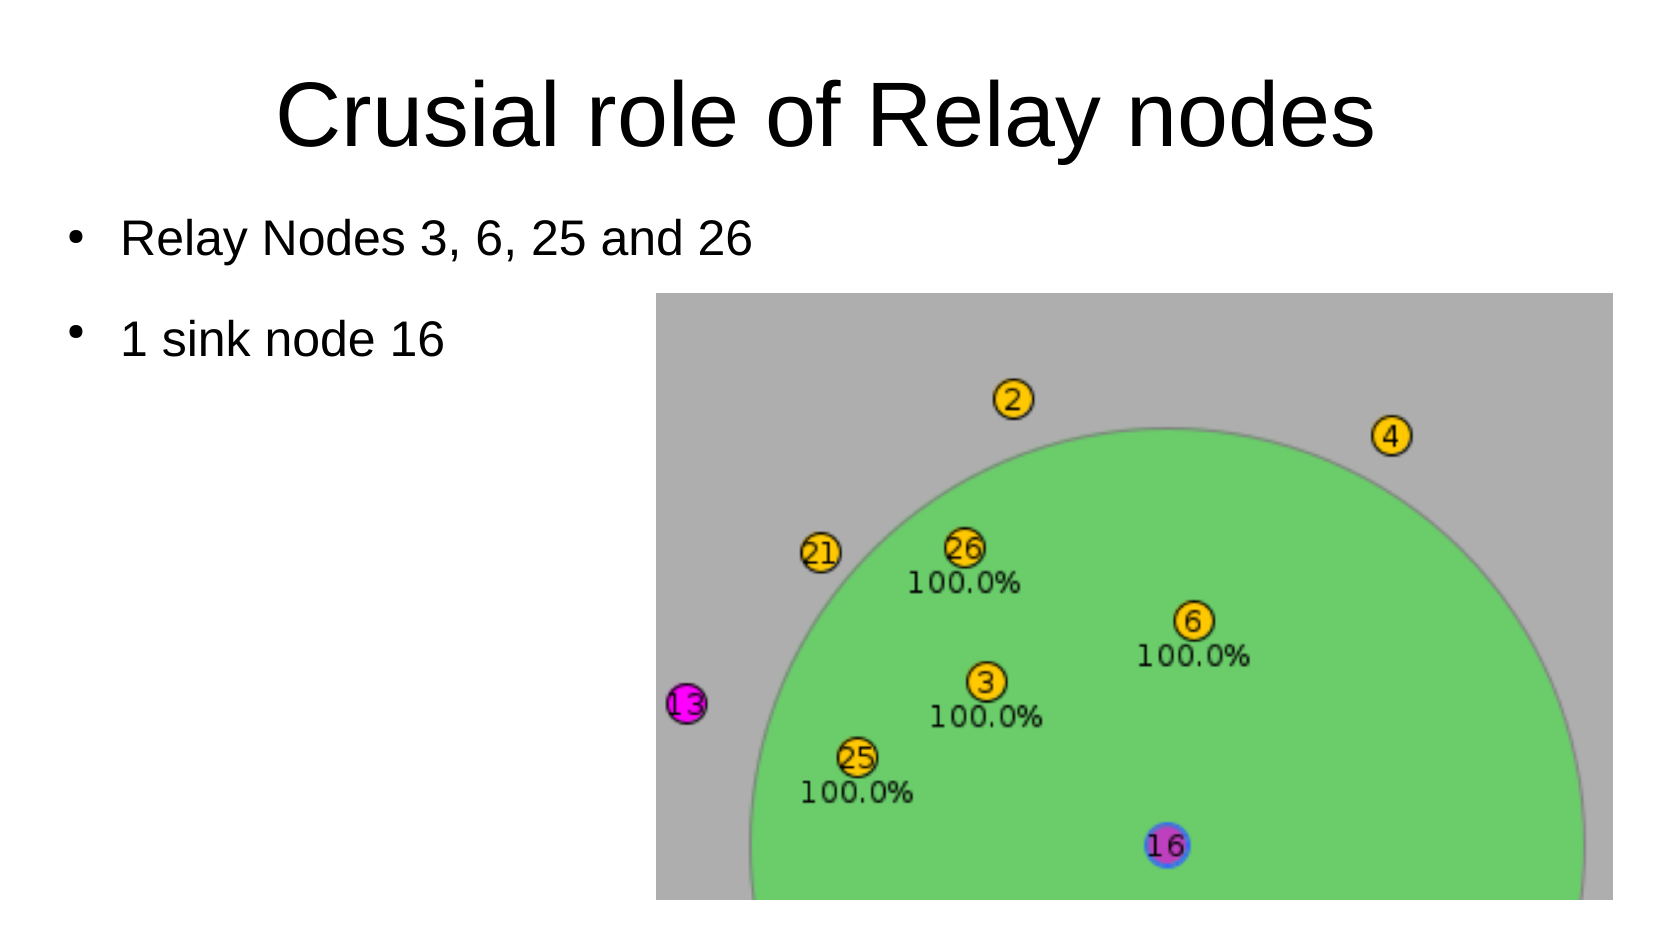

# Crusial role of Relay nodes
Relay Nodes 3, 6, 25 and 26
1 sink node 16